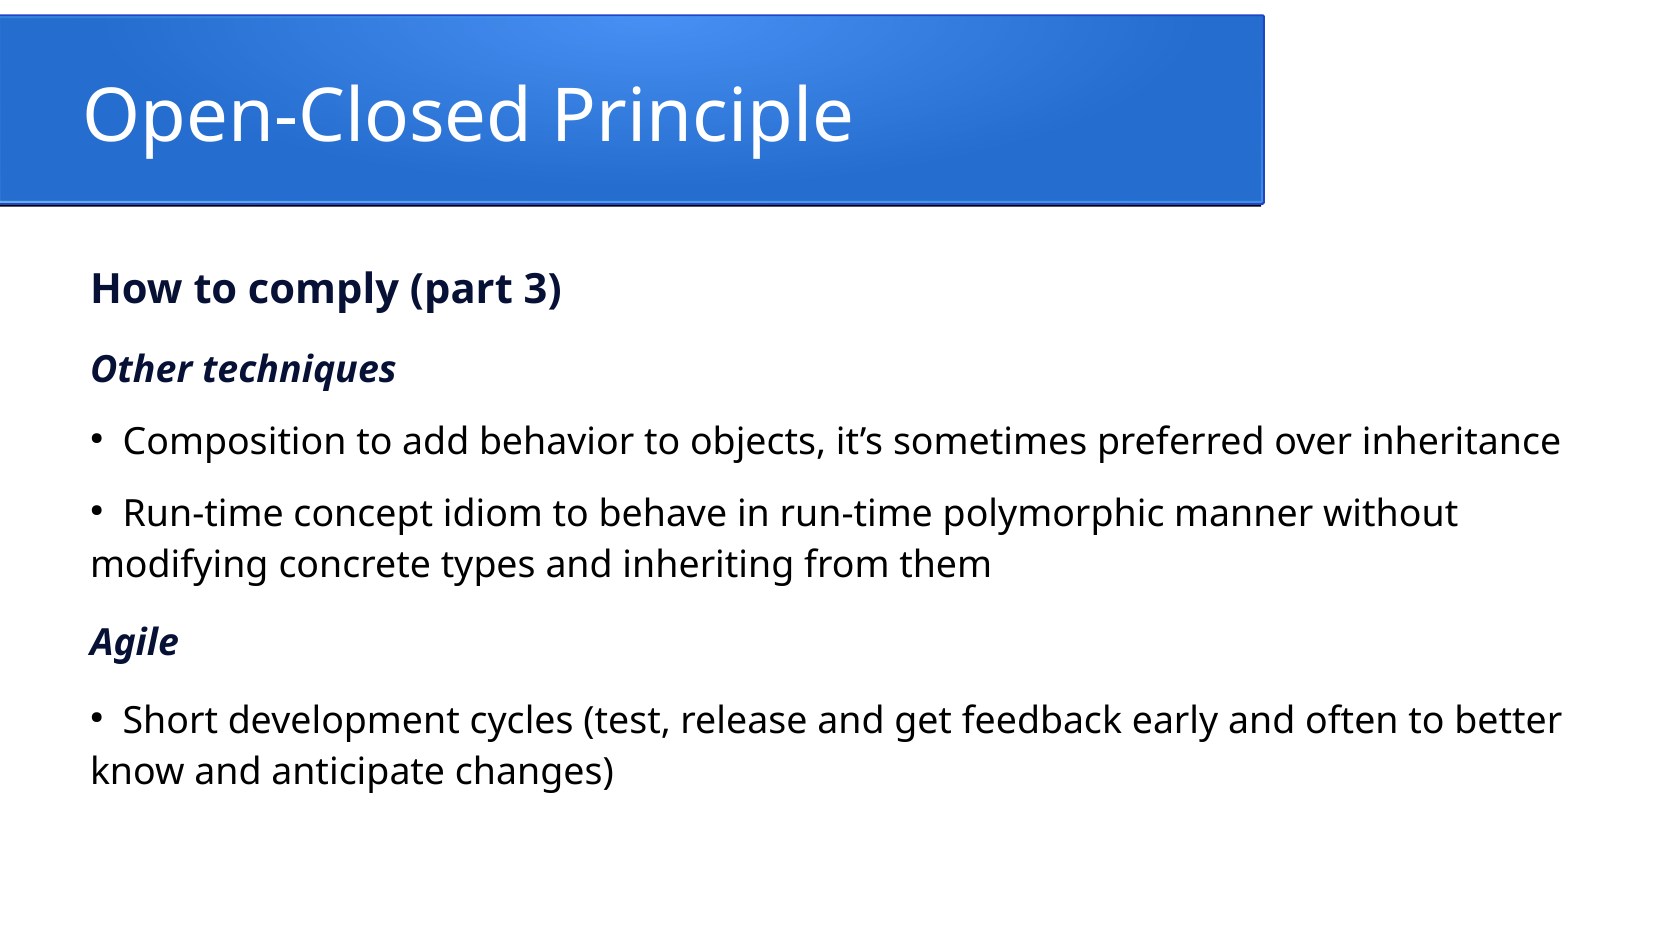

# Open-Closed Principle
How to comply (part 3)
Other techniques
 Composition to add behavior to objects, it’s sometimes preferred over inheritance
 Run-time concept idiom to behave in run-time polymorphic manner without modifying concrete types and inheriting from them
Agile
 Short development cycles (test, release and get feedback early and often to better know and anticipate changes)